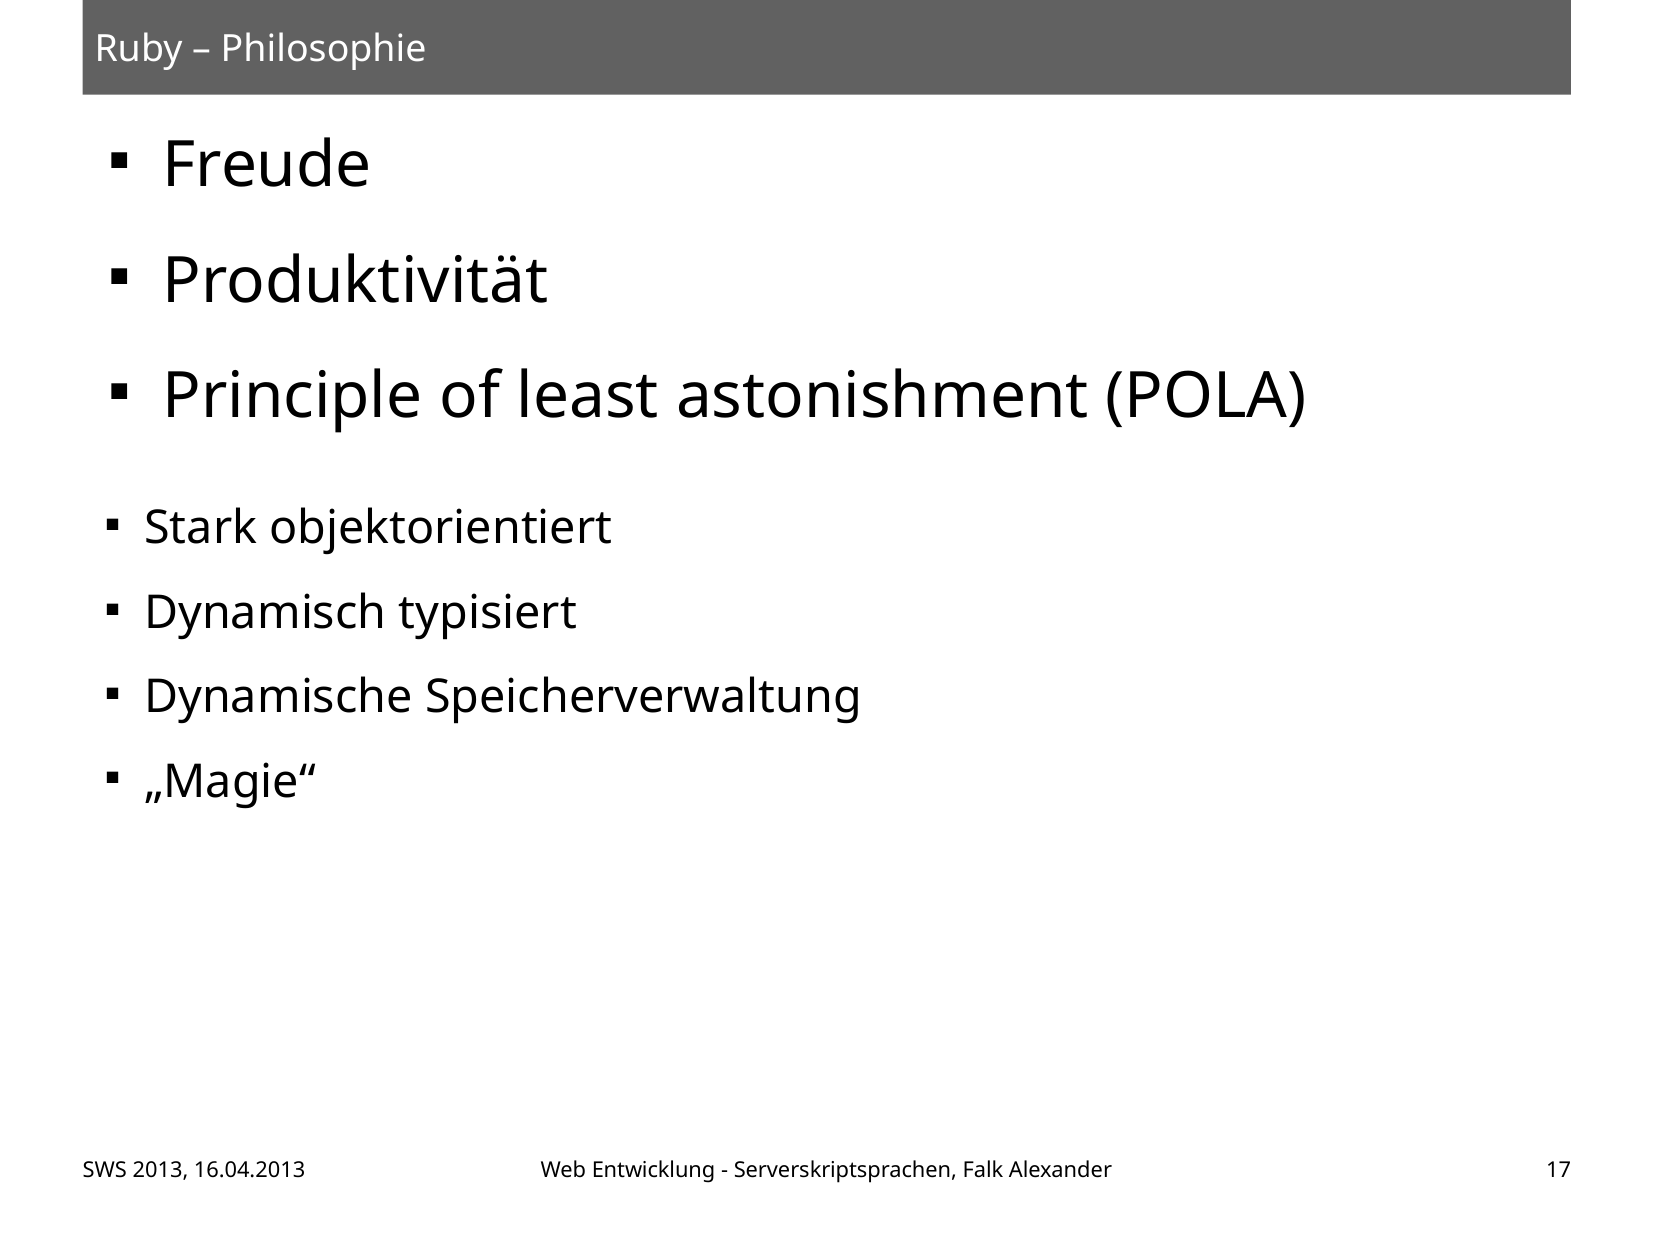

# Ruby – Philosophie
Freude
Produktivität
Principle of least astonishment (POLA)
Stark objektorientiert
Dynamisch typisiert
Dynamische Speicherverwaltung
„Magie“
SWS 2013, 16.04.2013
Web Entwicklung - Serverskriptsprachen, Falk Alexander
17